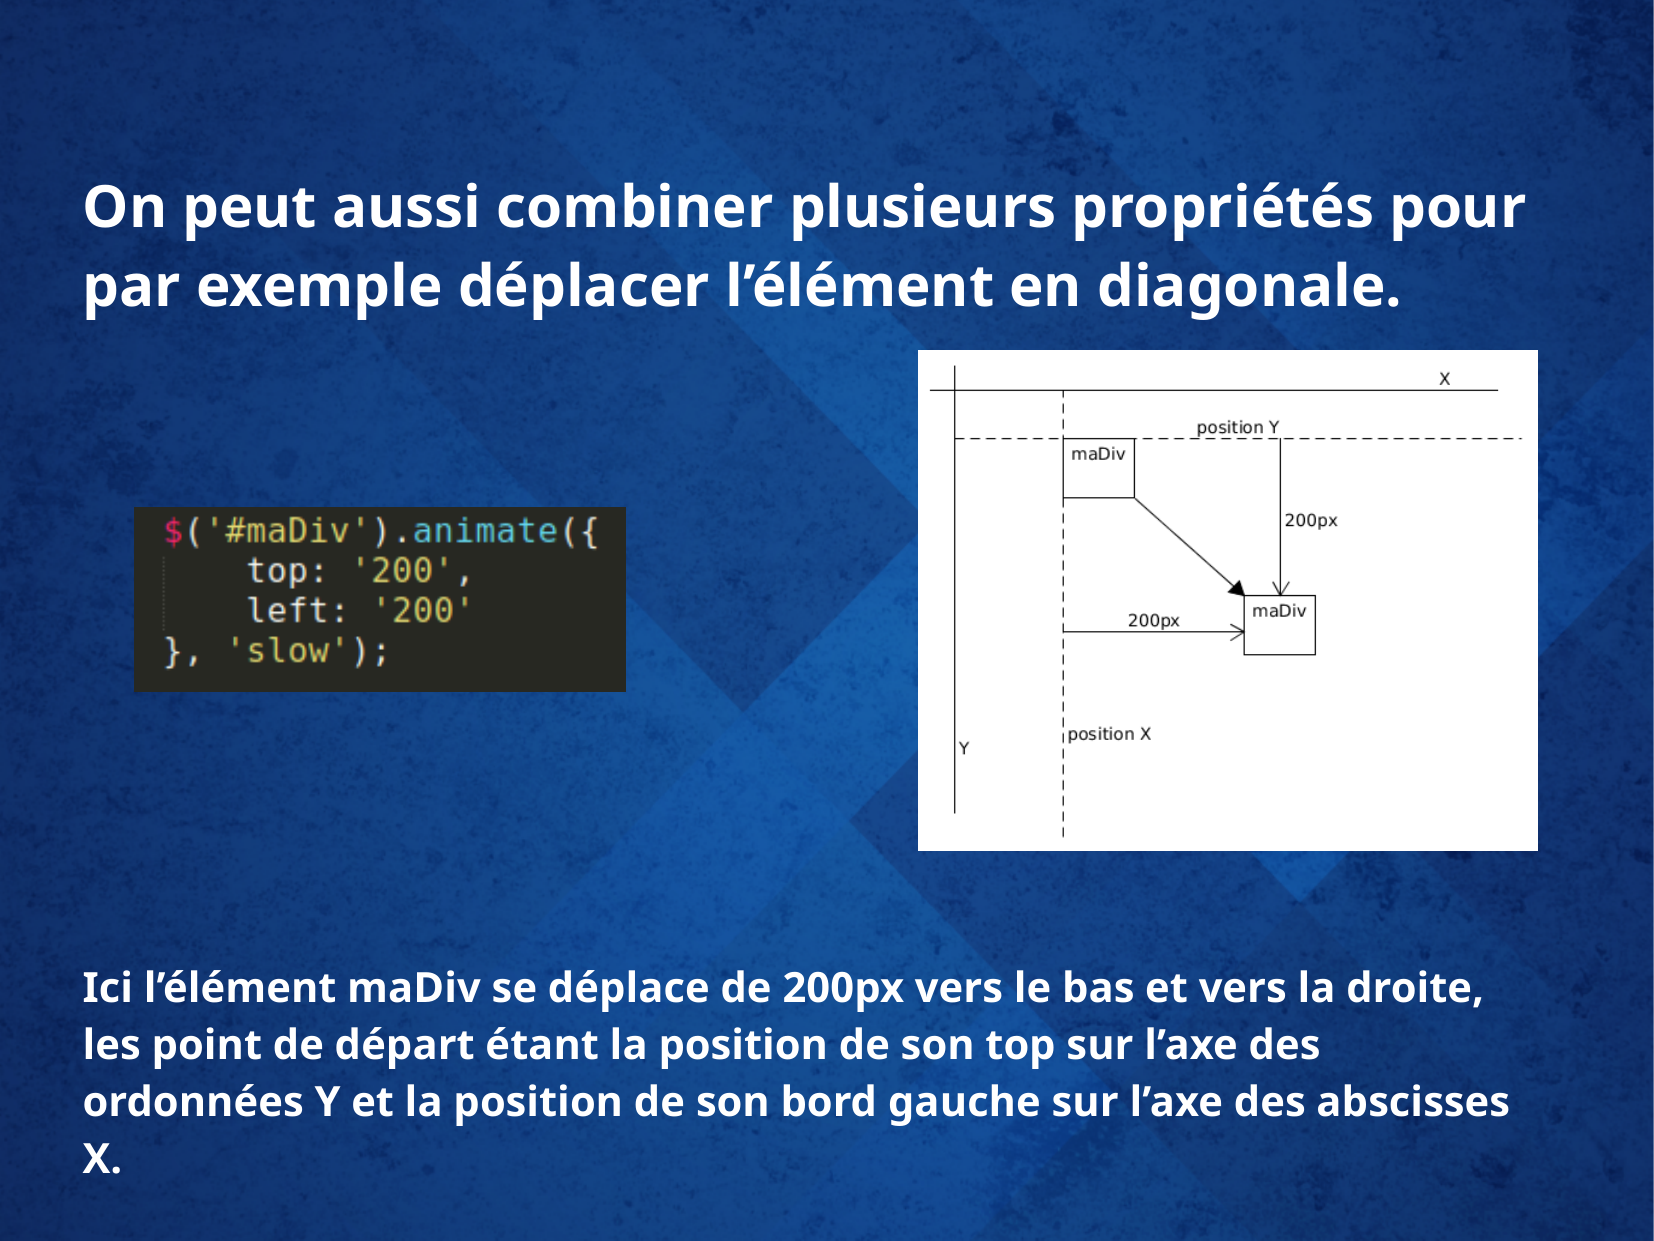

# On peut aussi combiner plusieurs propriétés pour par exemple déplacer l’élément en diagonale.
Ici l’élément maDiv se déplace de 200px vers le bas et vers la droite, les point de départ étant la position de son top sur l’axe des ordonnées Y et la position de son bord gauche sur l’axe des abscisses X.